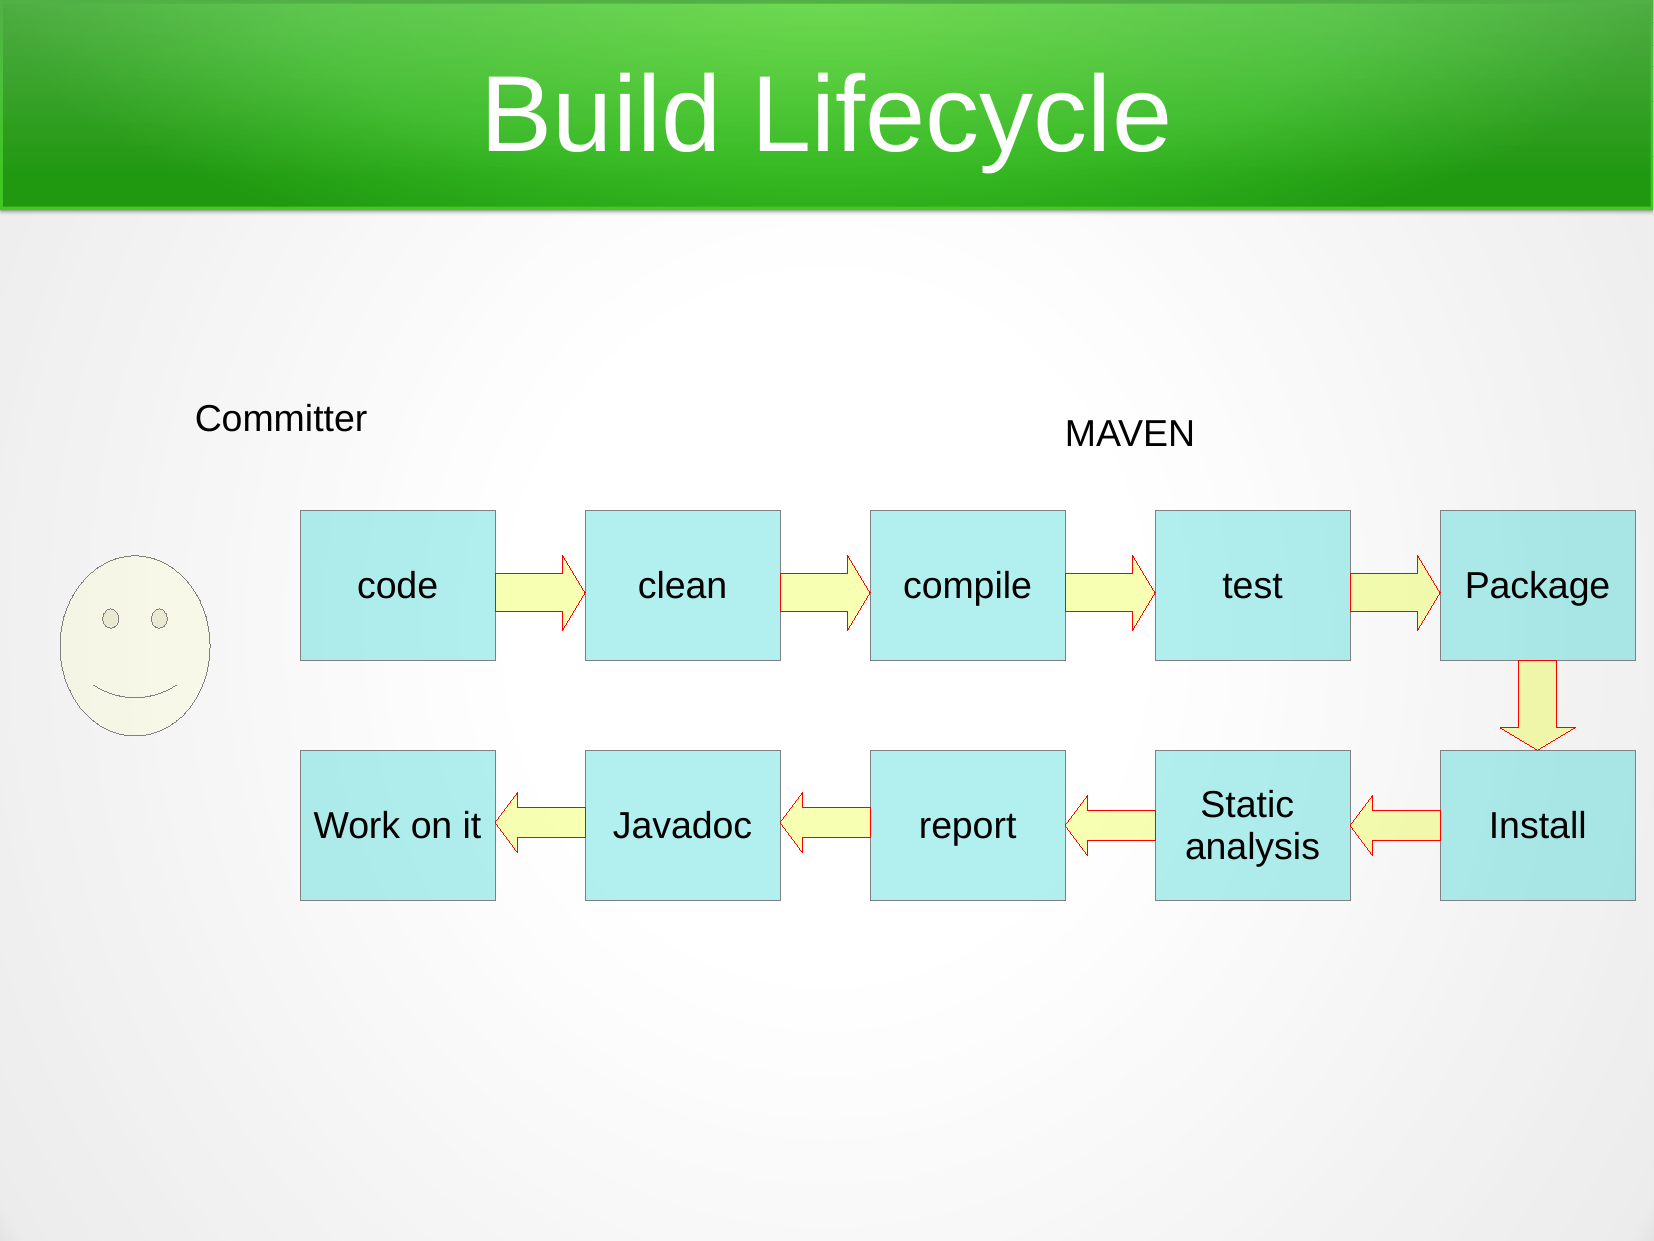

# Build Lifecycle
Committer
MAVEN
code
clean
compile
test
Package
Install
Work on it
Javadoc
report
Static
analysis